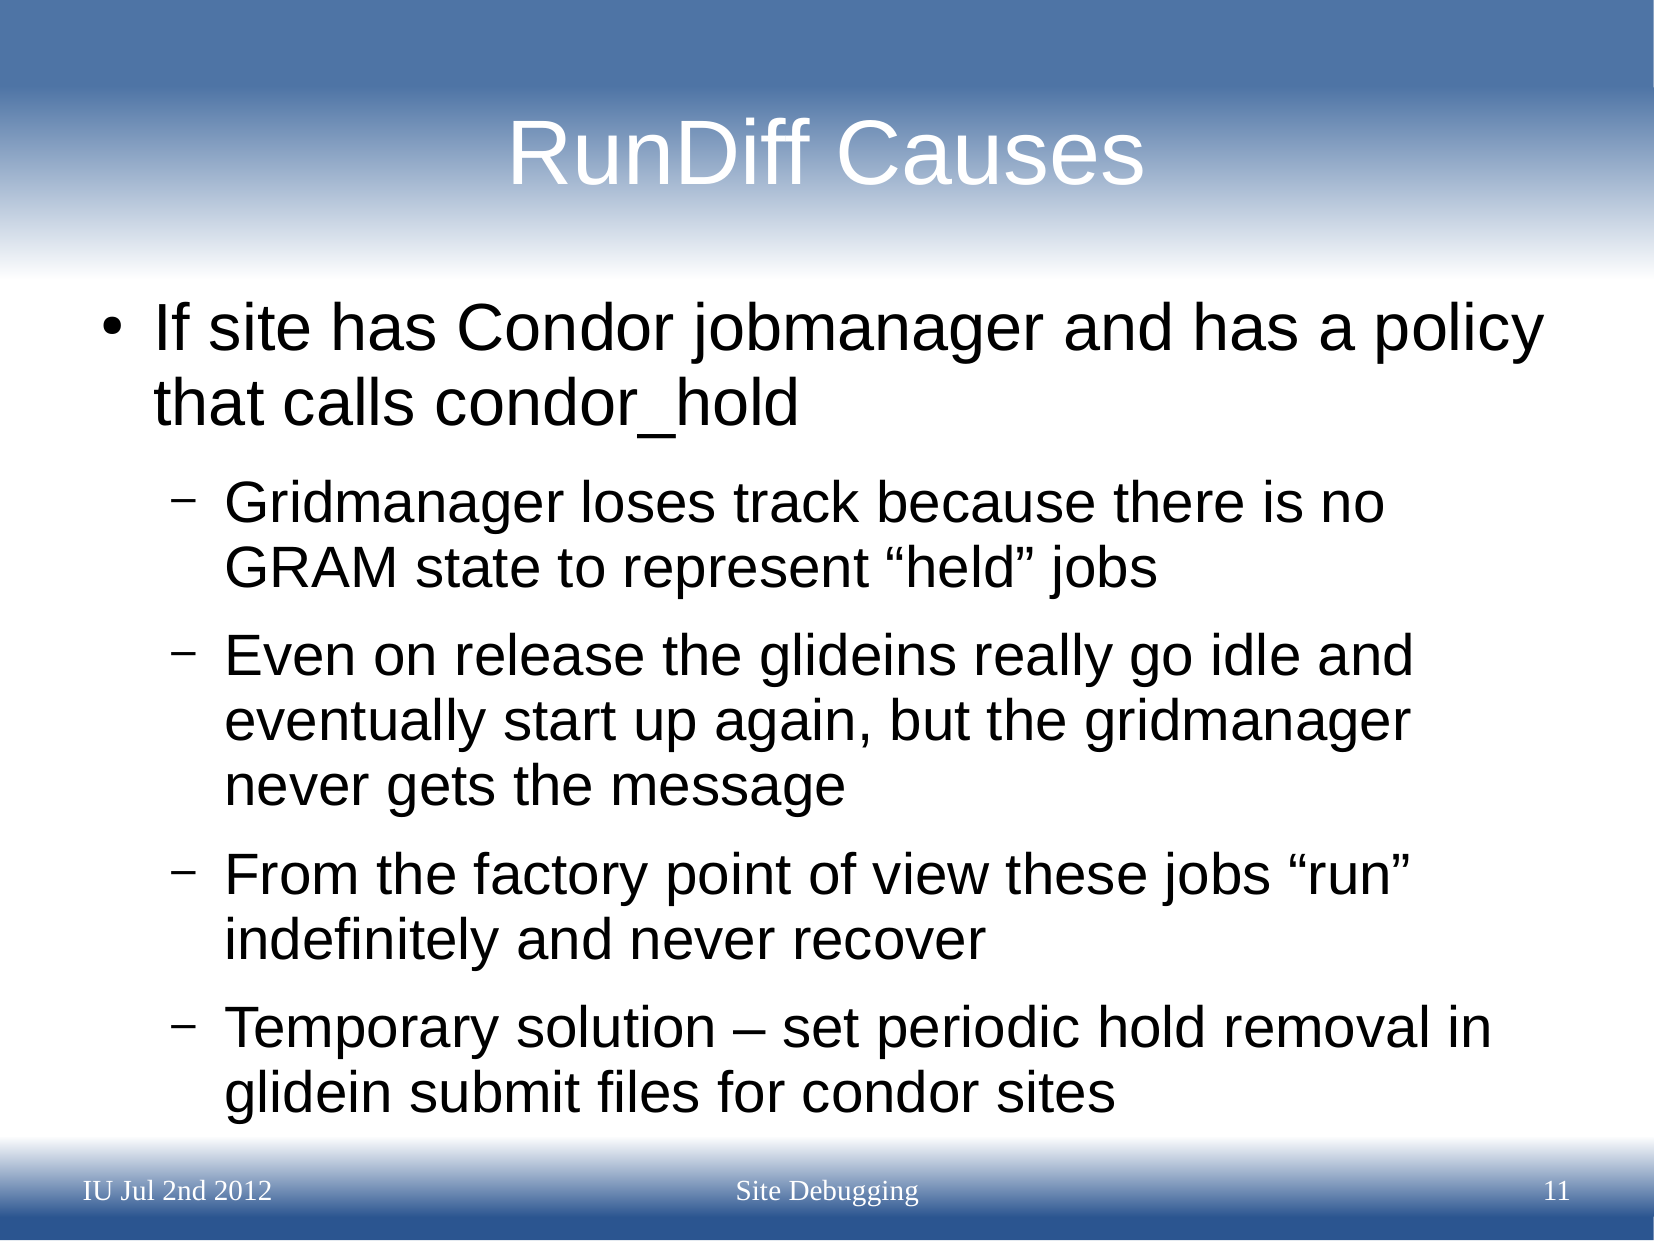

# RunDiff Causes
If site has Condor jobmanager and has a policy that calls condor_hold
Gridmanager loses track because there is no GRAM state to represent “held” jobs
Even on release the glideins really go idle and eventually start up again, but the gridmanager never gets the message
From the factory point of view these jobs “run” indefinitely and never recover
Temporary solution – set periodic hold removal in glidein submit files for condor sites
IU Jul 2nd 2012
Site Debugging
11